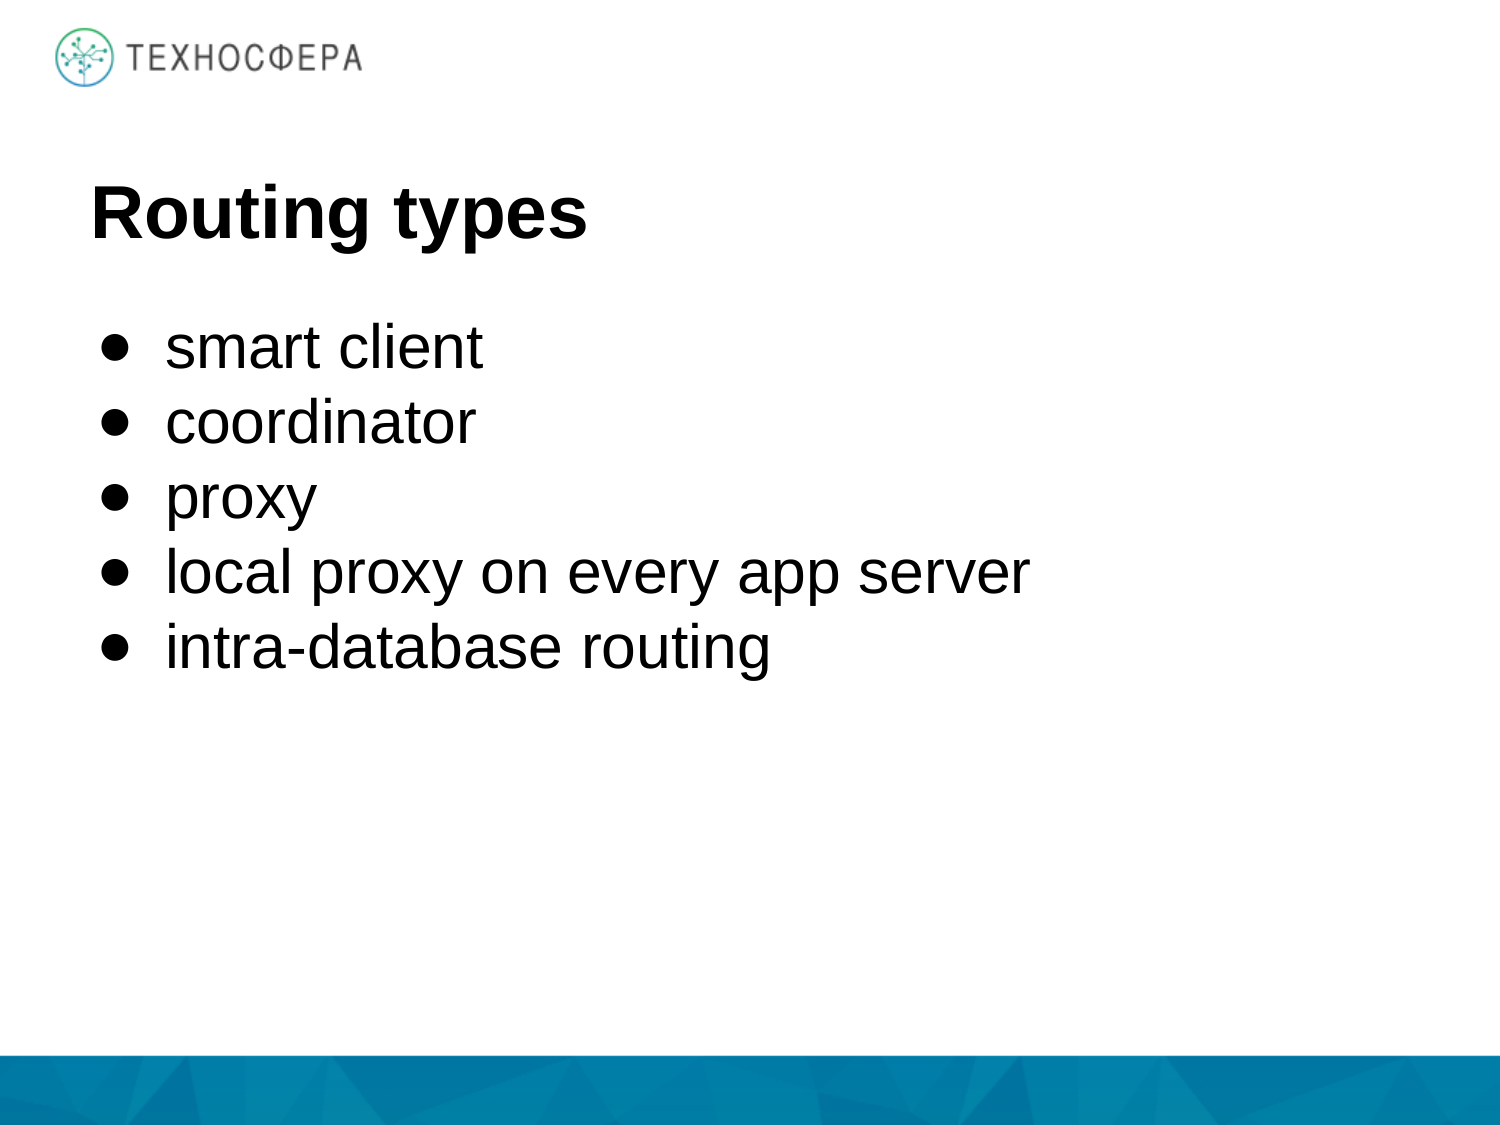

# Routing types
smart client
coordinator
proxy
local proxy on every app server
intra-database routing